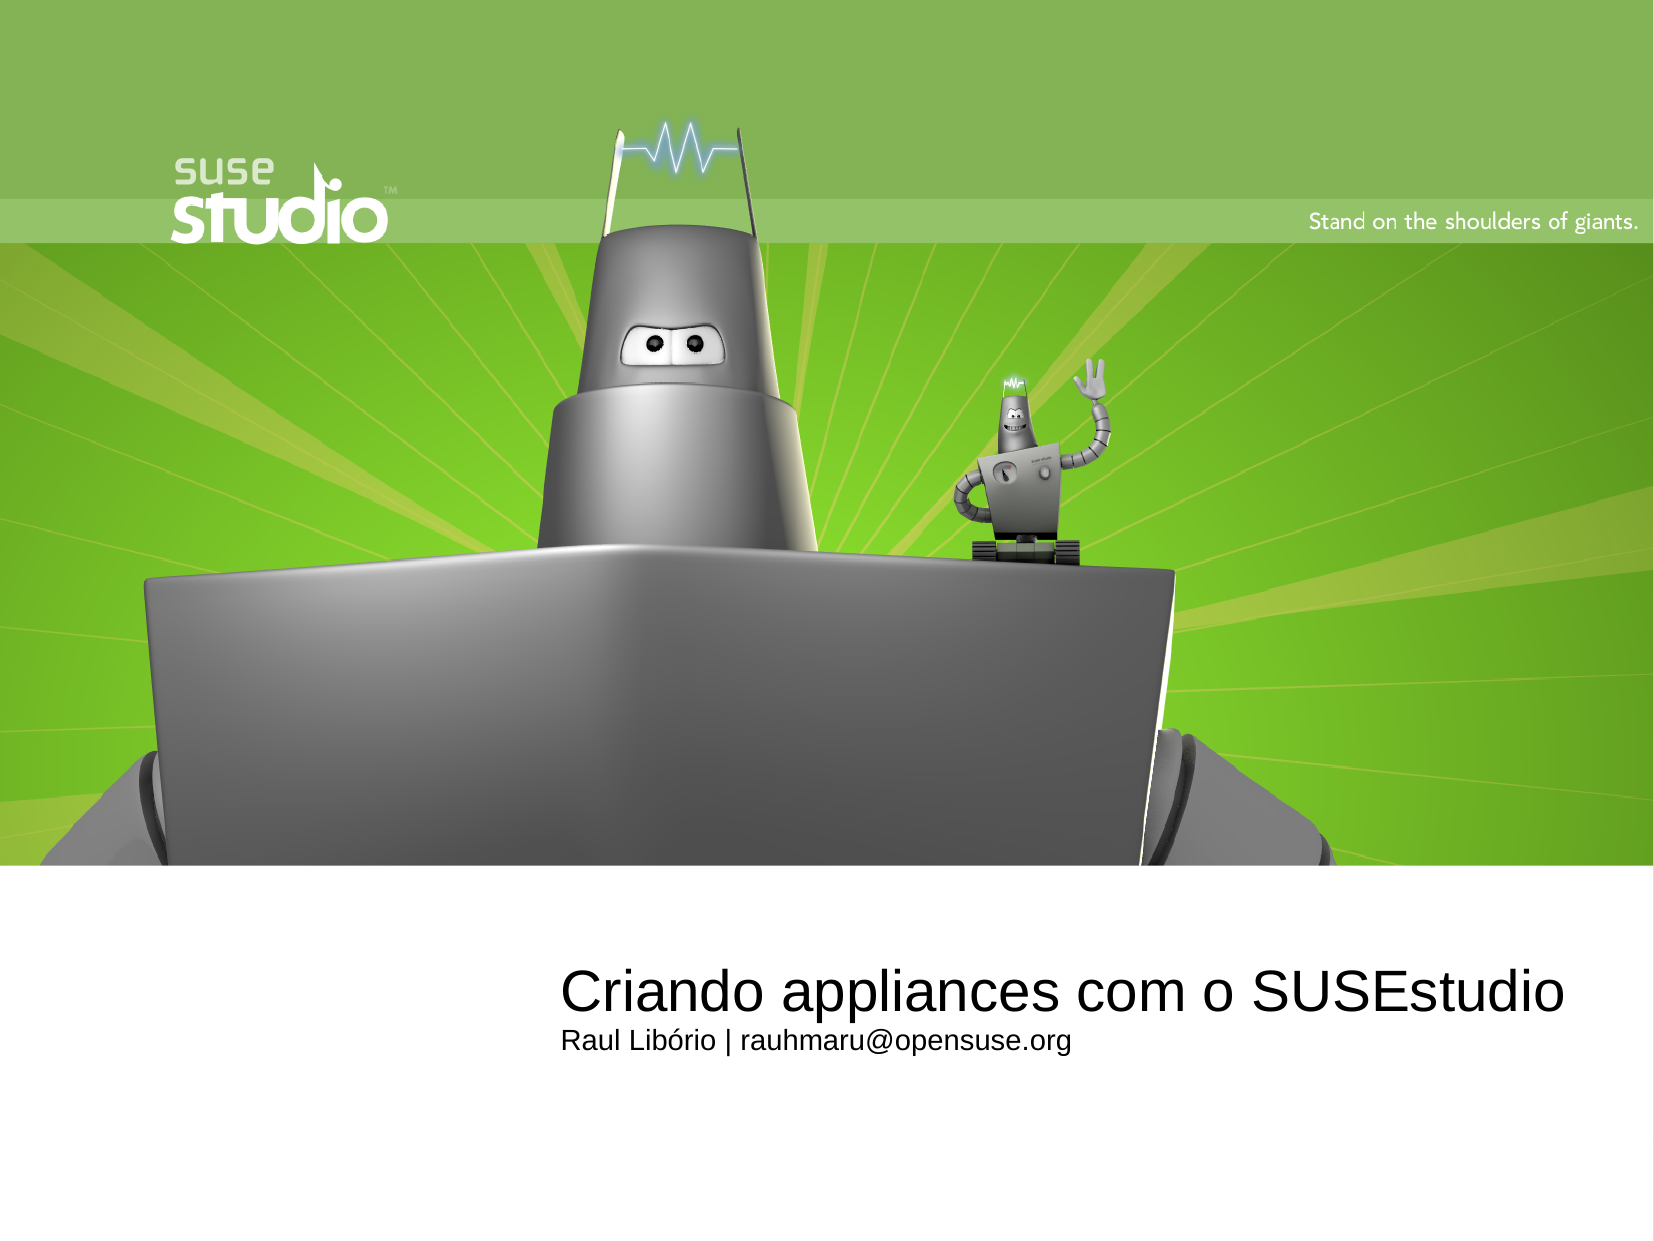

Criando appliances com o SUSEstudio
Raul Libório | rauhmaru@opensuse.org
1